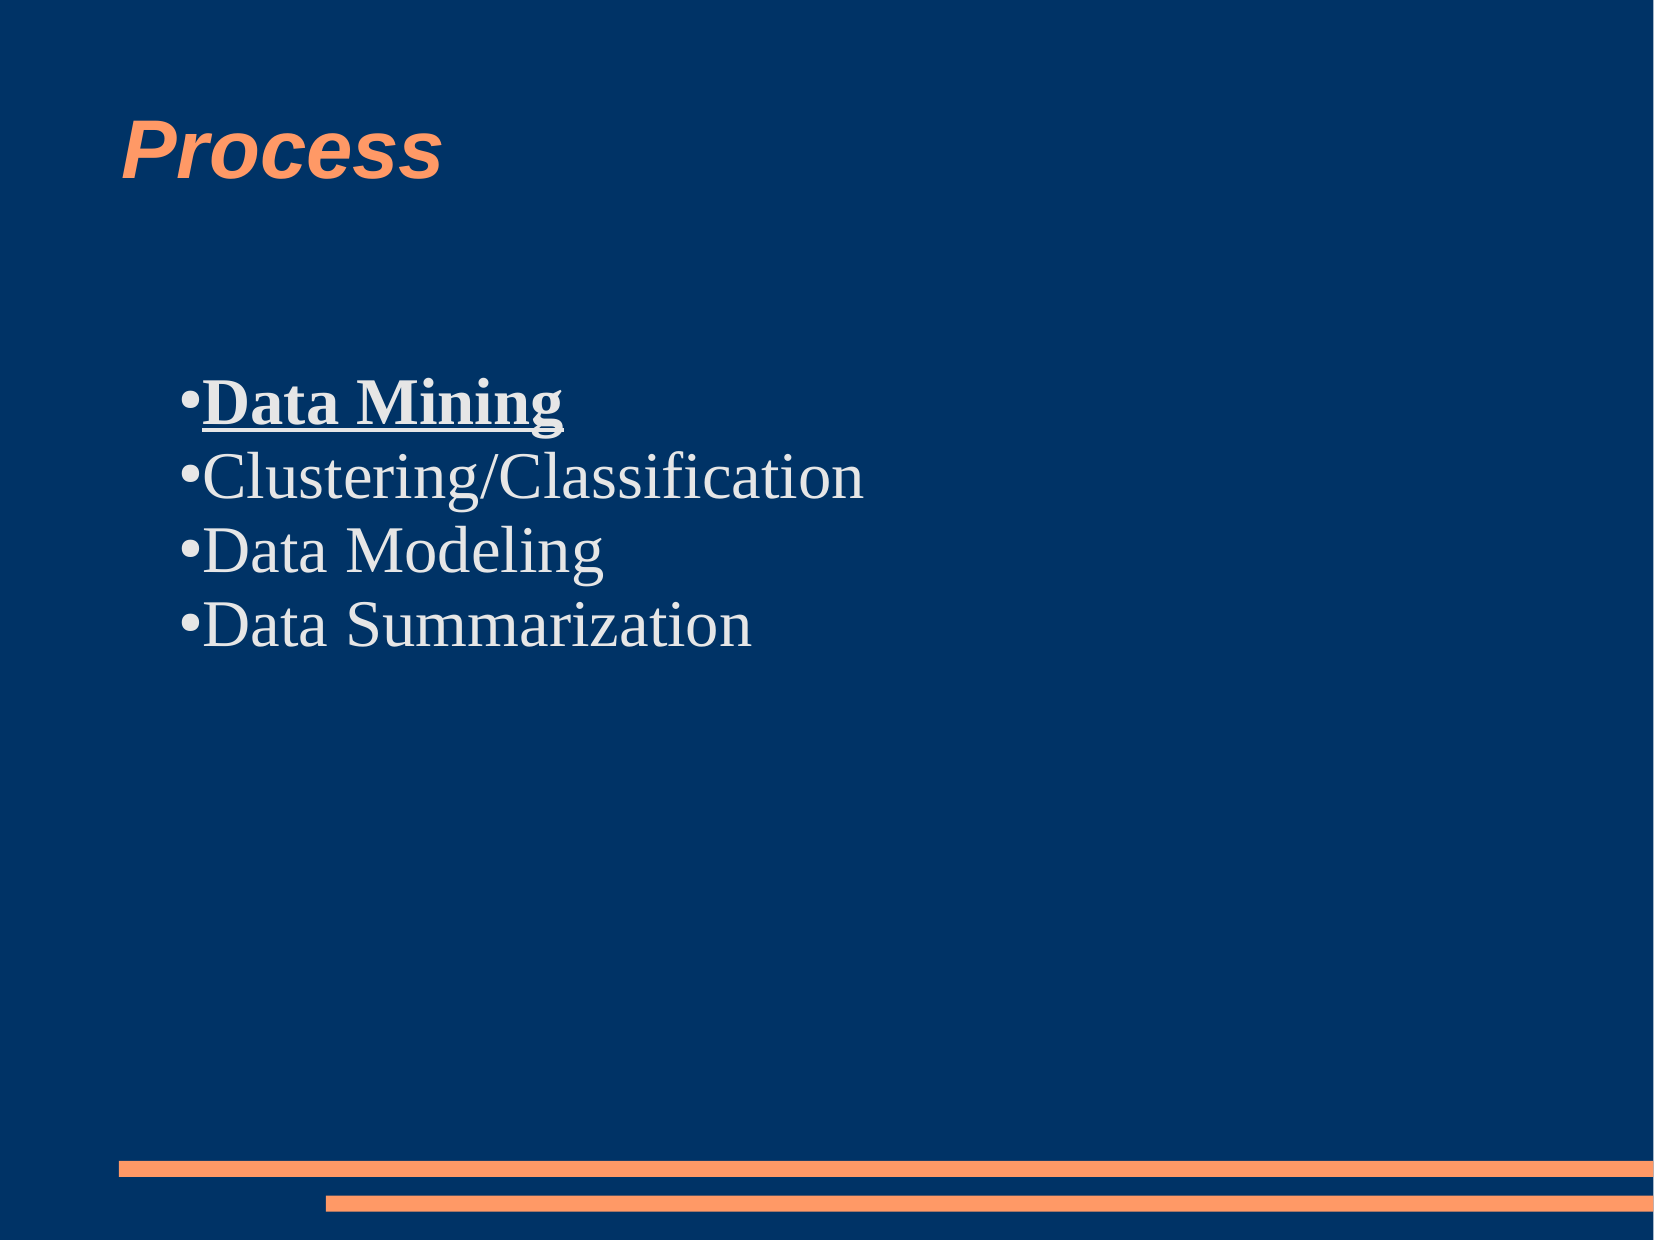

# Process
Data Mining
Clustering/Classification
Data Modeling
Data Summarization